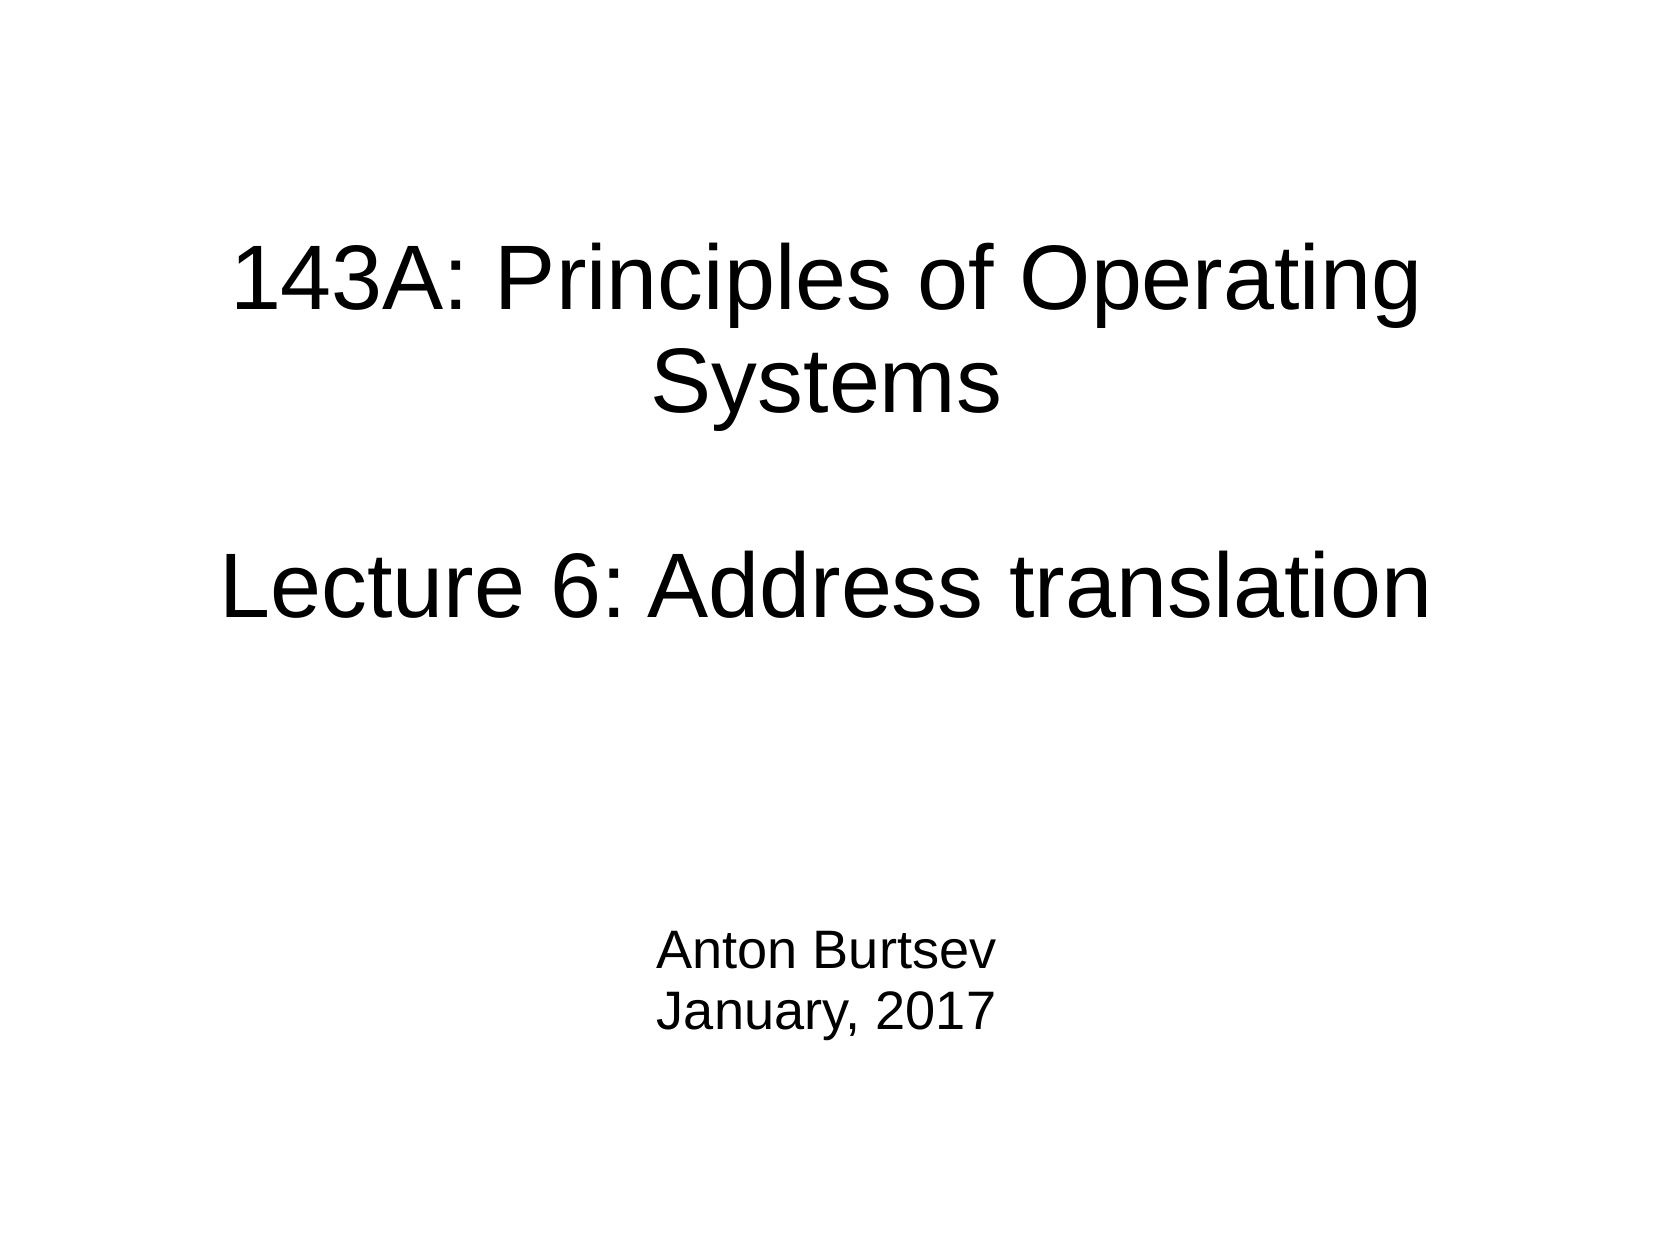

# 143A: Principles of Operating Systems Lecture 6: Address translation
Anton Burtsev
January, 2017